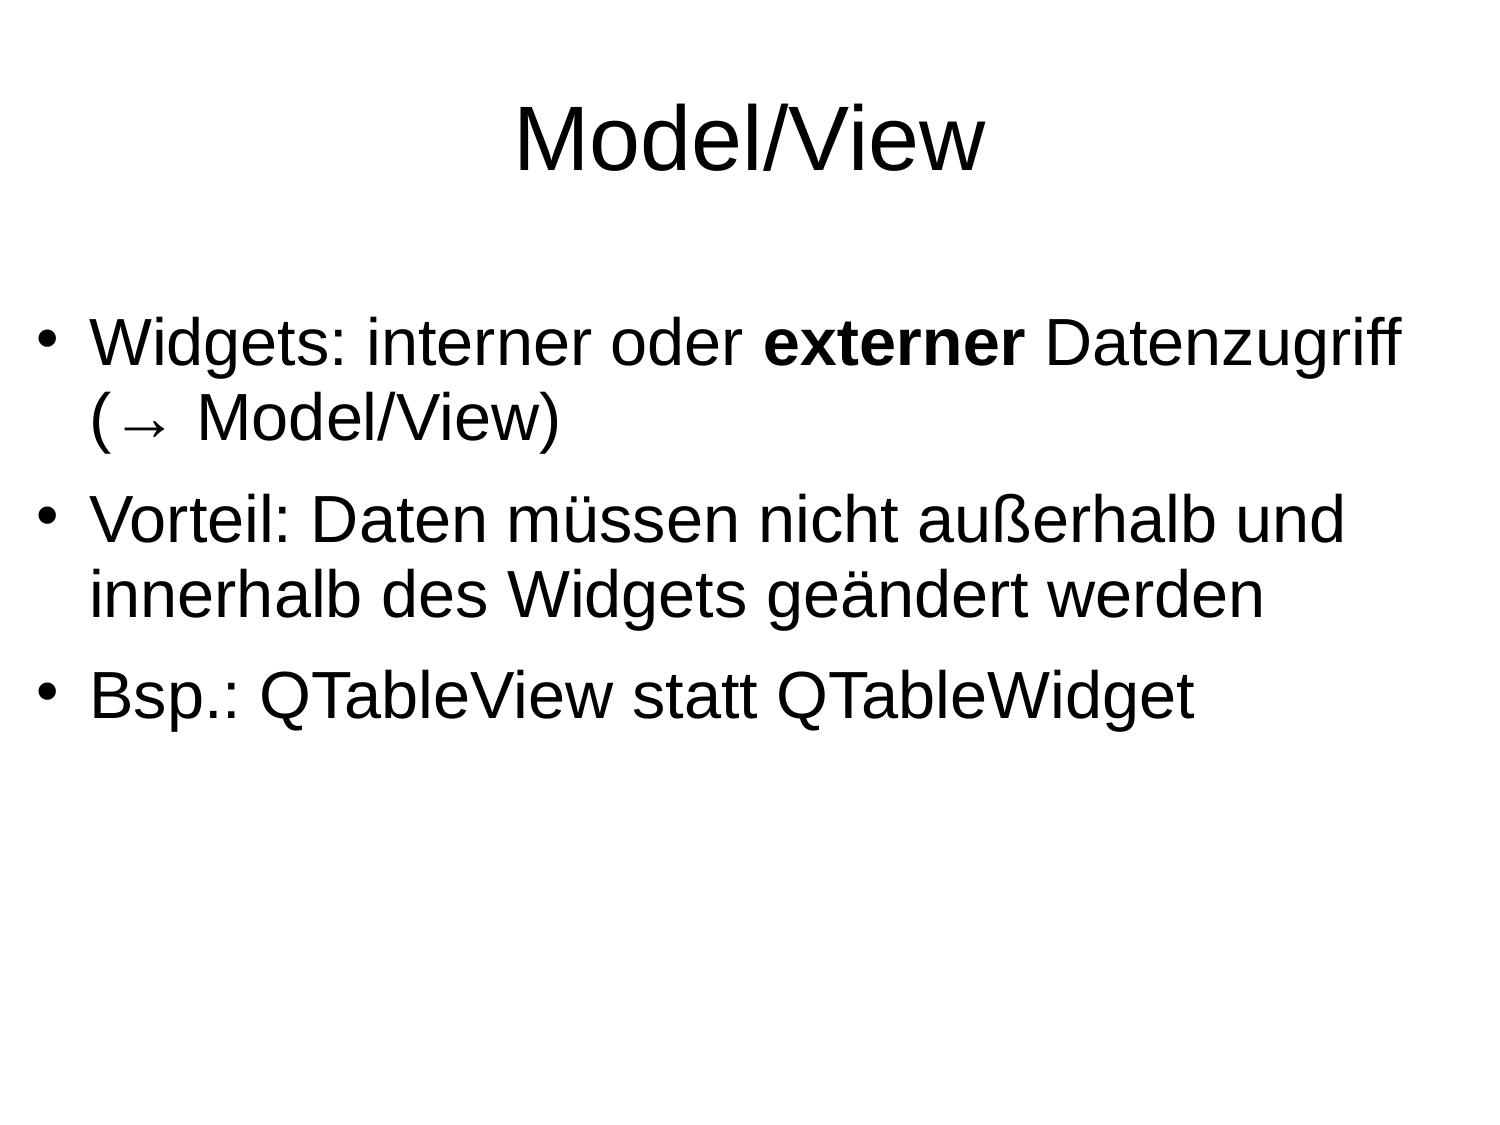

# Model/View
Widgets: interner oder externer Datenzugriff (→ Model/View)
Vorteil: Daten müssen nicht außerhalb und innerhalb des Widgets geändert werden
Bsp.: QTableView statt QTableWidget